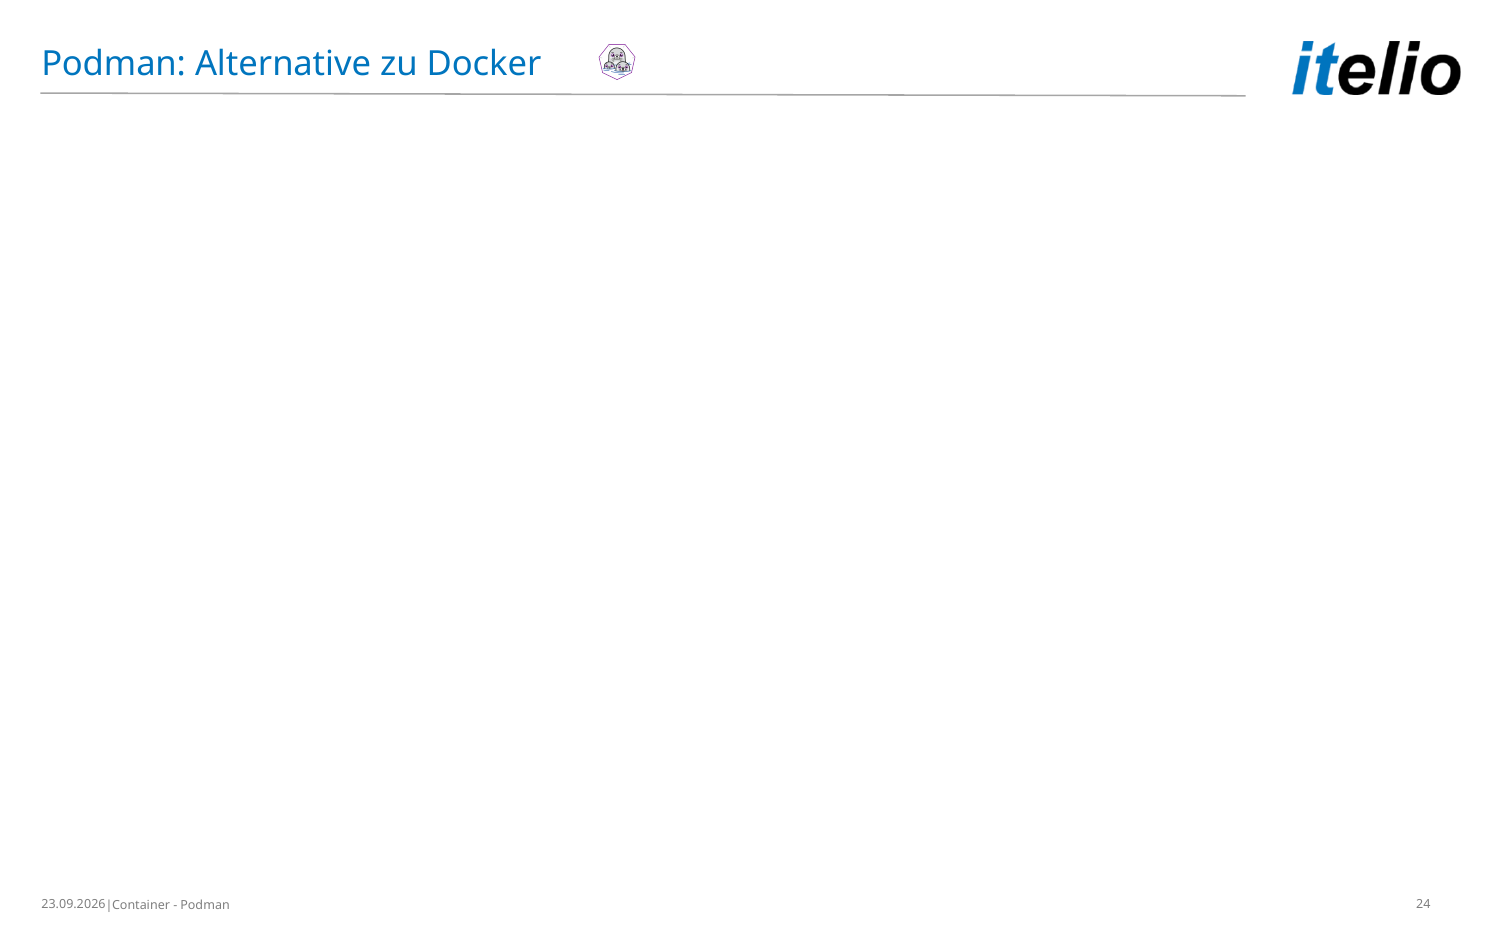

# Podman: Alternative zu Docker
Container - Podman